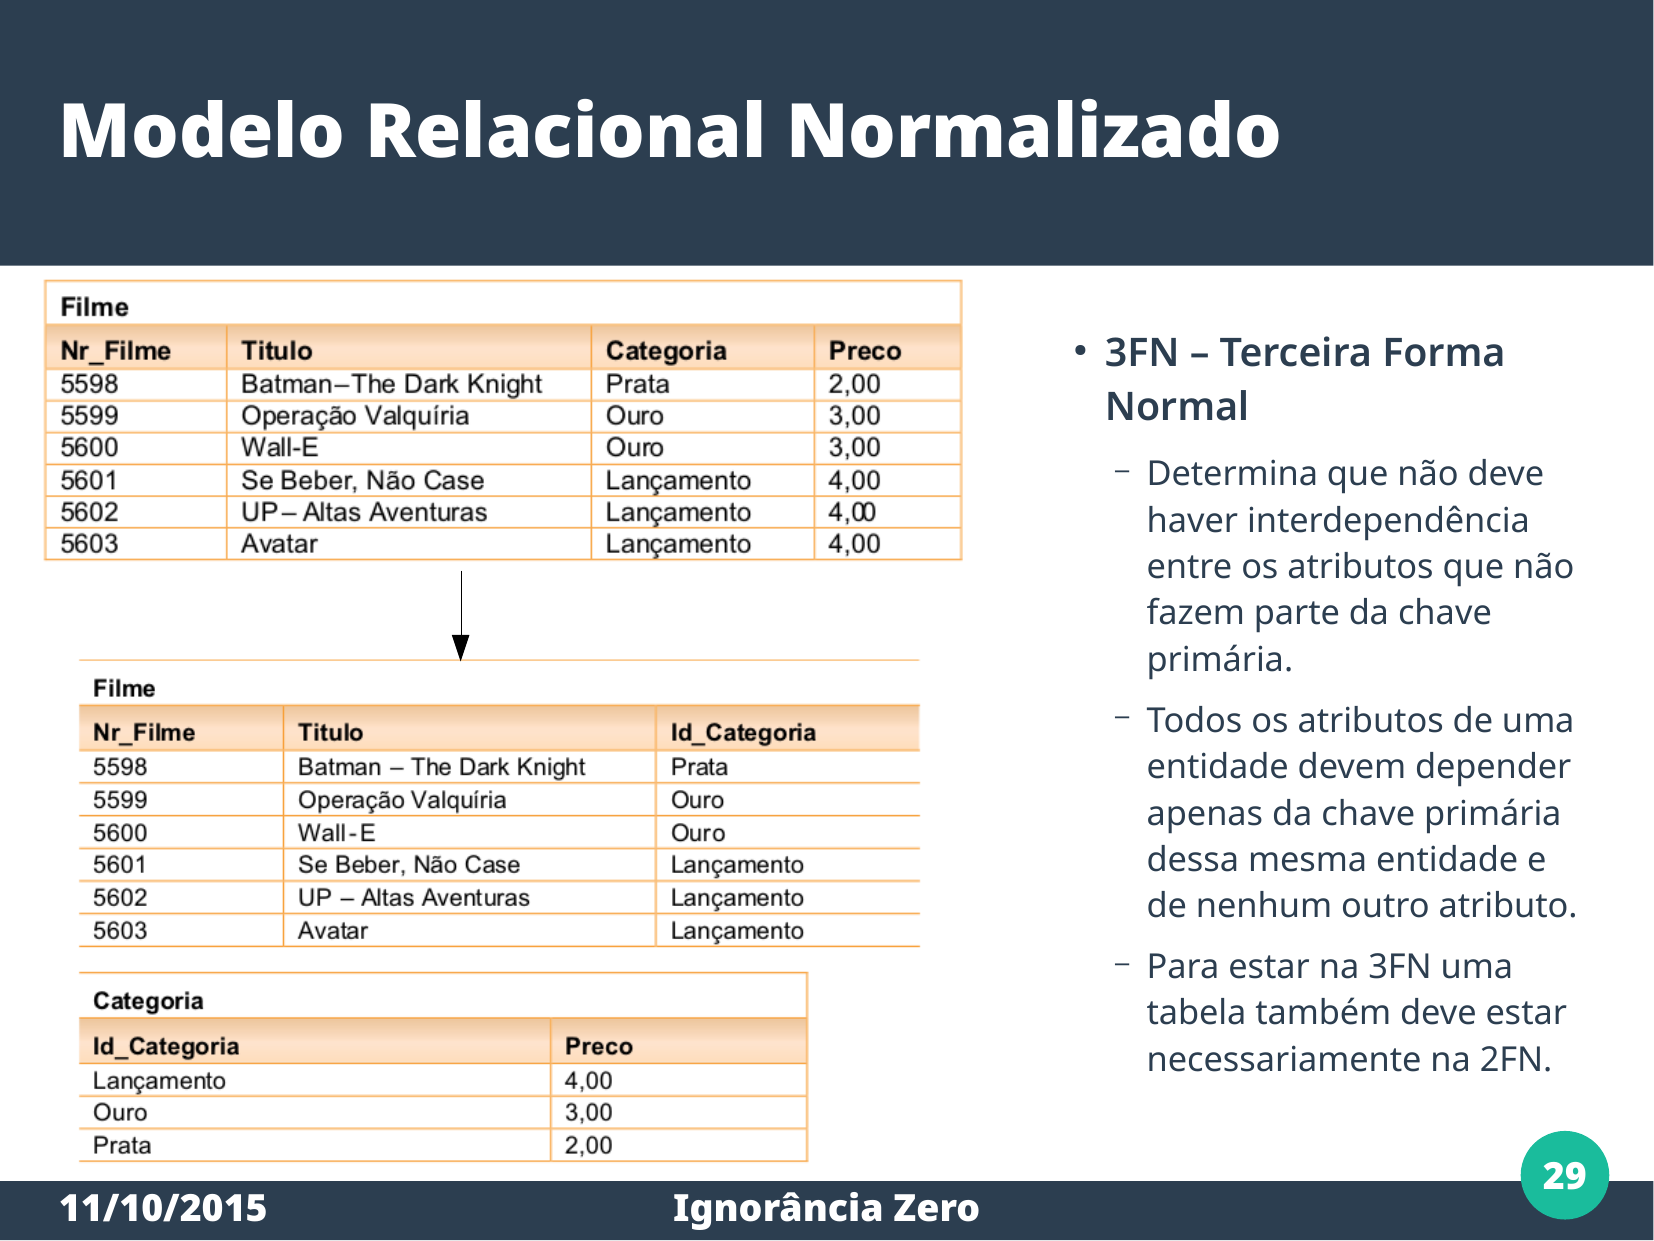

# Modelo Relacional Normalizado
3FN – Terceira Forma Normal
Determina que não deve haver interdependência entre os atributos que não fazem parte da chave primária.
Todos os atributos de uma entidade devem depender apenas da chave primária dessa mesma entidade e de nenhum outro atributo.
Para estar na 3FN uma tabela também deve estar necessariamente na 2FN.
29
11/10/2015
Ignorância Zero